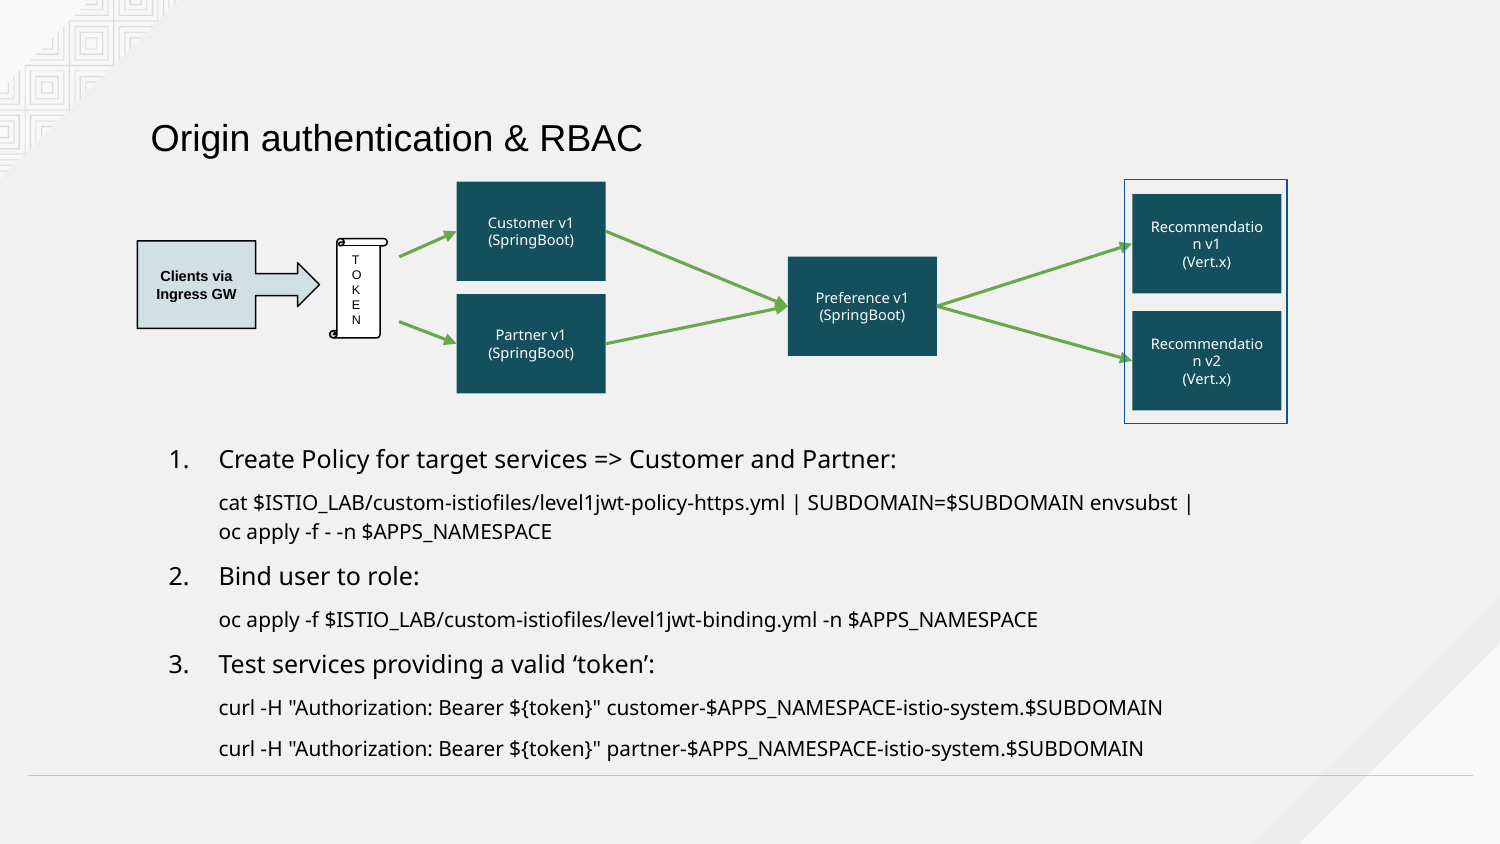

# Origin authentication & RBAC
Customer v1
(SpringBoot)
Recommendation v1
(Vert.x)
TOKEN
Clients via Ingress GW
Preference v1
(SpringBoot)
Partner v1
(SpringBoot)
Recommendation v2
(Vert.x)
Create Policy for target services => Customer and Partner:
cat $ISTIO_LAB/custom-istiofiles/level1jwt-policy-https.yml | SUBDOMAIN=$SUBDOMAIN envsubst | oc apply -f - -n $APPS_NAMESPACE
Bind user to role:
oc apply -f $ISTIO_LAB/custom-istiofiles/level1jwt-binding.yml -n $APPS_NAMESPACE
Test services providing a valid ‘token’:
curl -H "Authorization: Bearer ${token}" customer-$APPS_NAMESPACE-istio-system.$SUBDOMAIN
curl -H "Authorization: Bearer ${token}" partner-$APPS_NAMESPACE-istio-system.$SUBDOMAIN